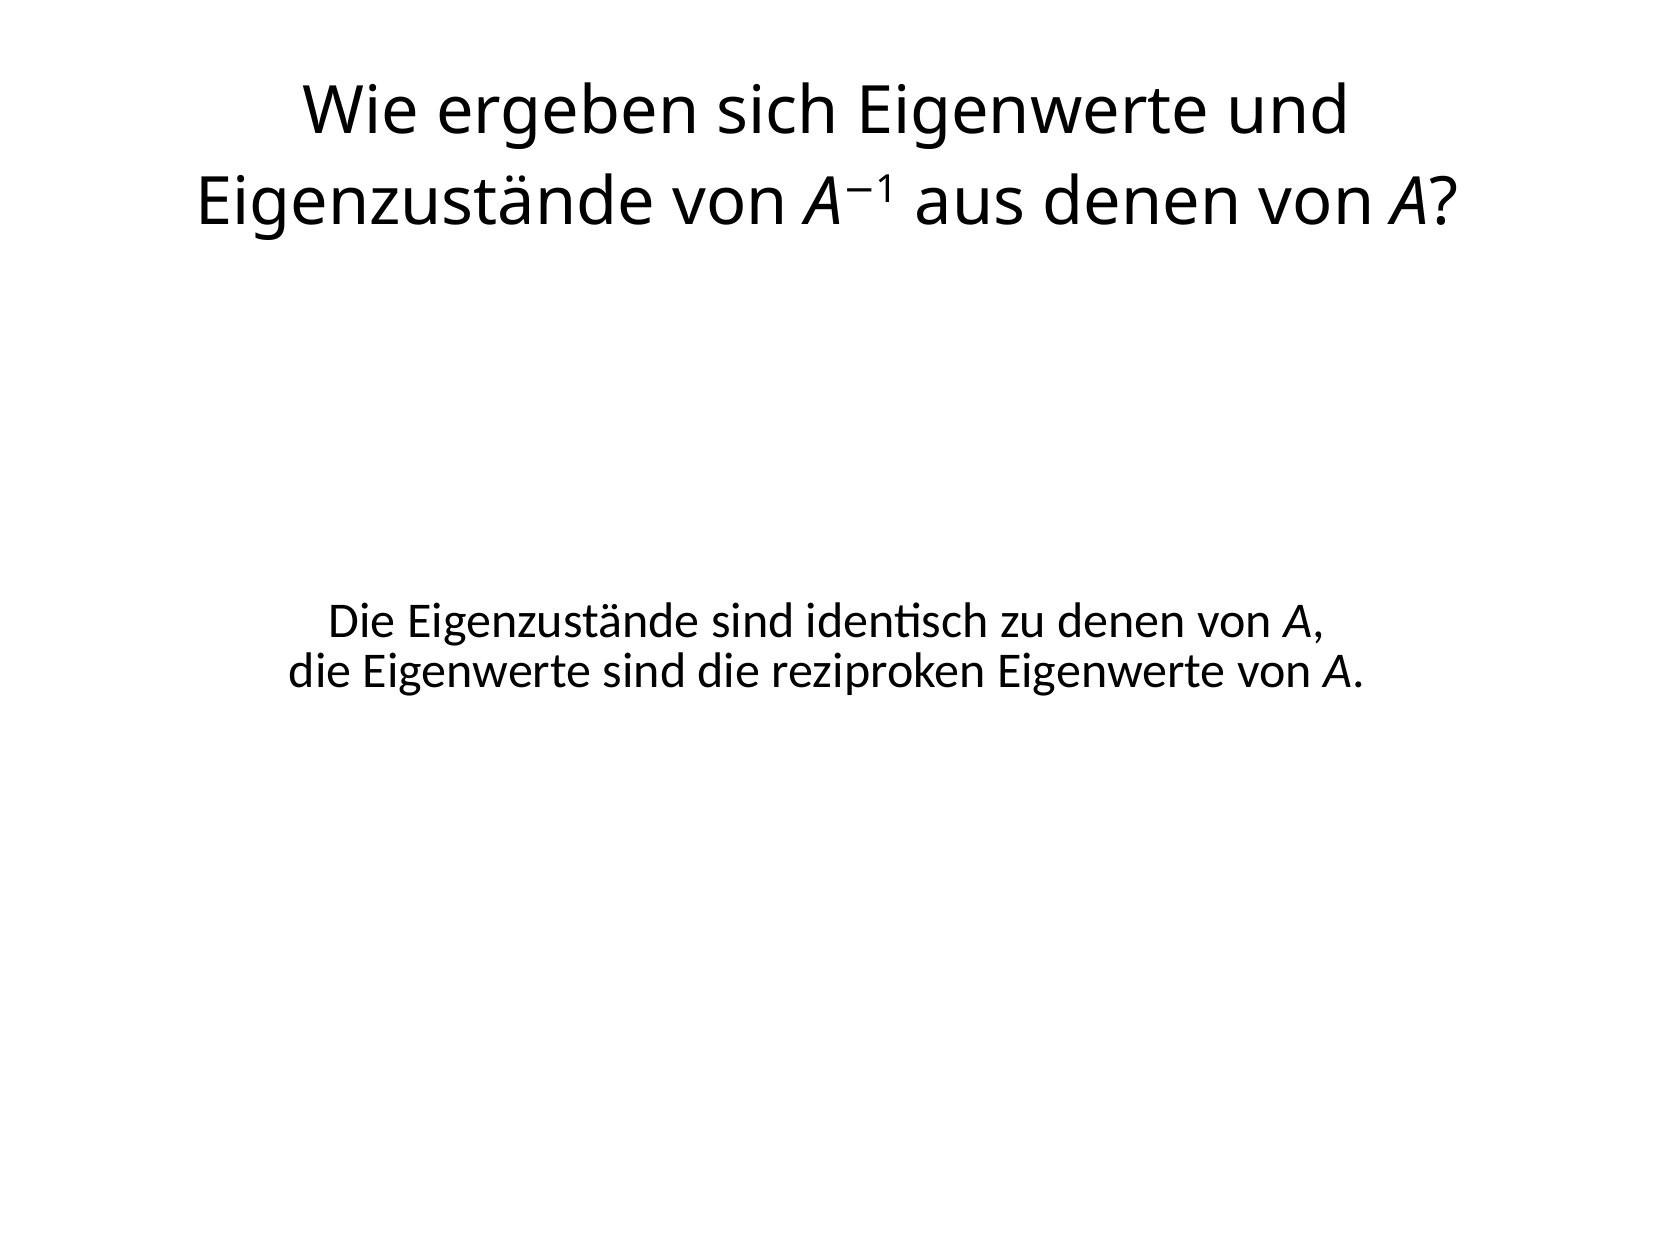

# Wie ergeben sich Eigenwerte und Eigenzustände von A−1 aus denen von A?
Die Eigenzustände sind identisch zu denen von A,
die Eigenwerte sind die reziproken Eigenwerte von A.